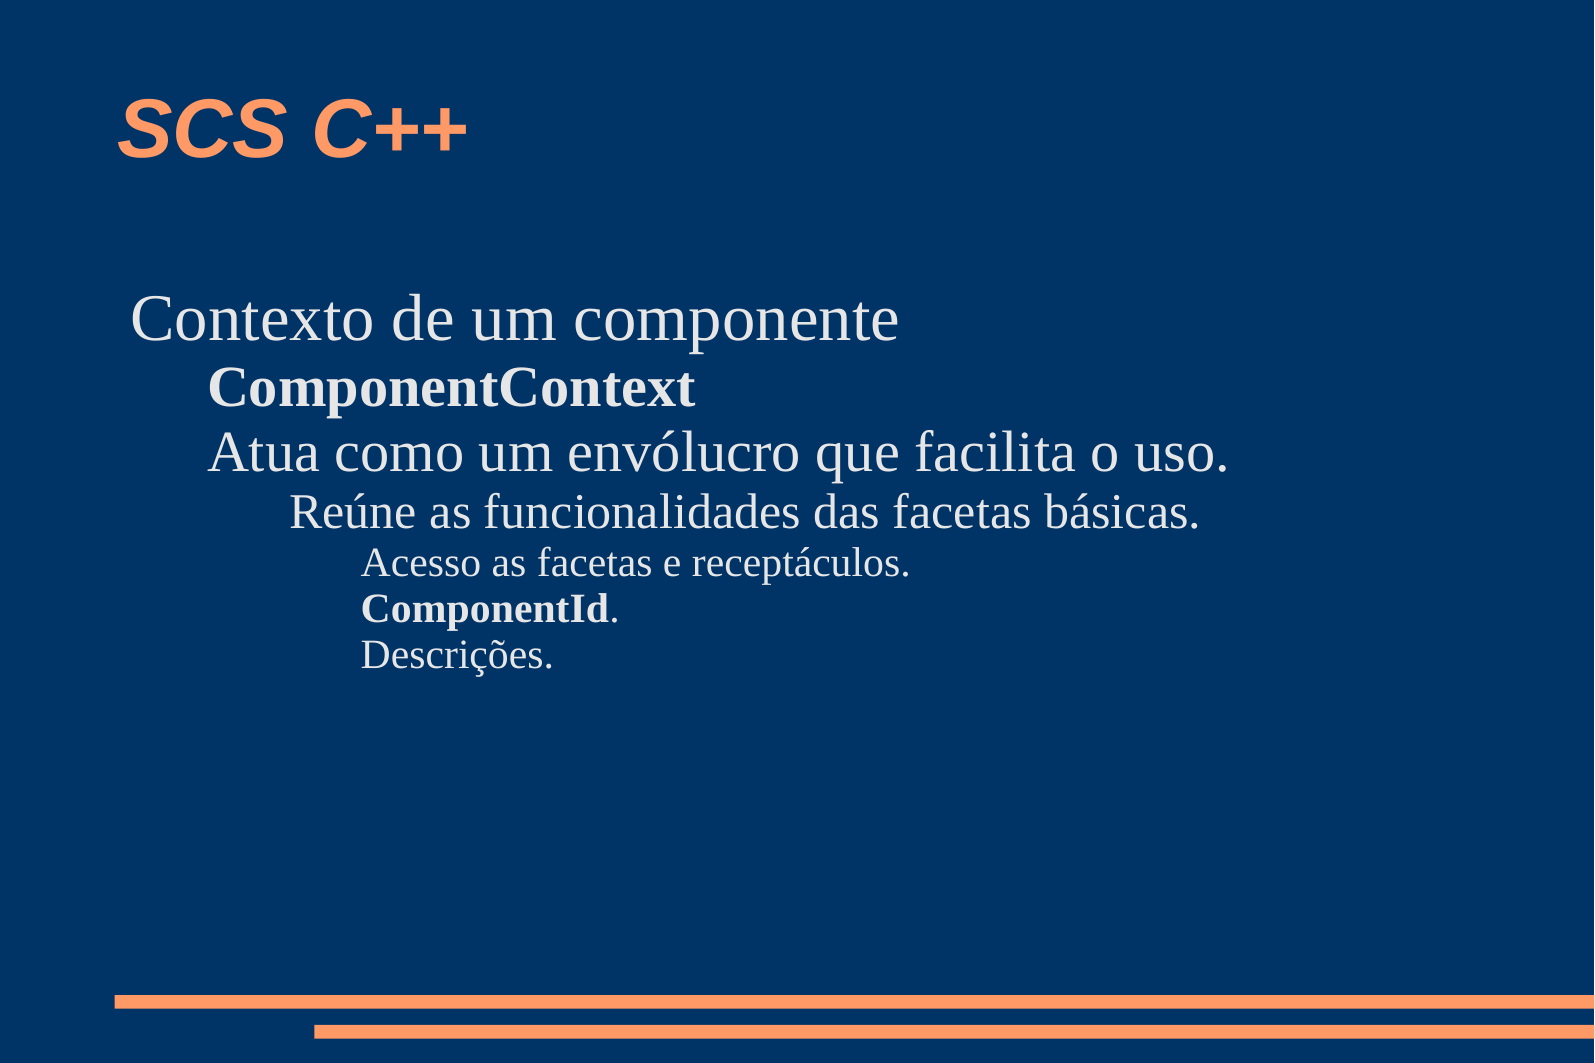

# SCS C++
Contexto de um componente
ComponentContext
Atua como um envólucro que facilita o uso.
Reúne as funcionalidades das facetas básicas.
Acesso as facetas e receptáculos.
ComponentId.
Descrições.